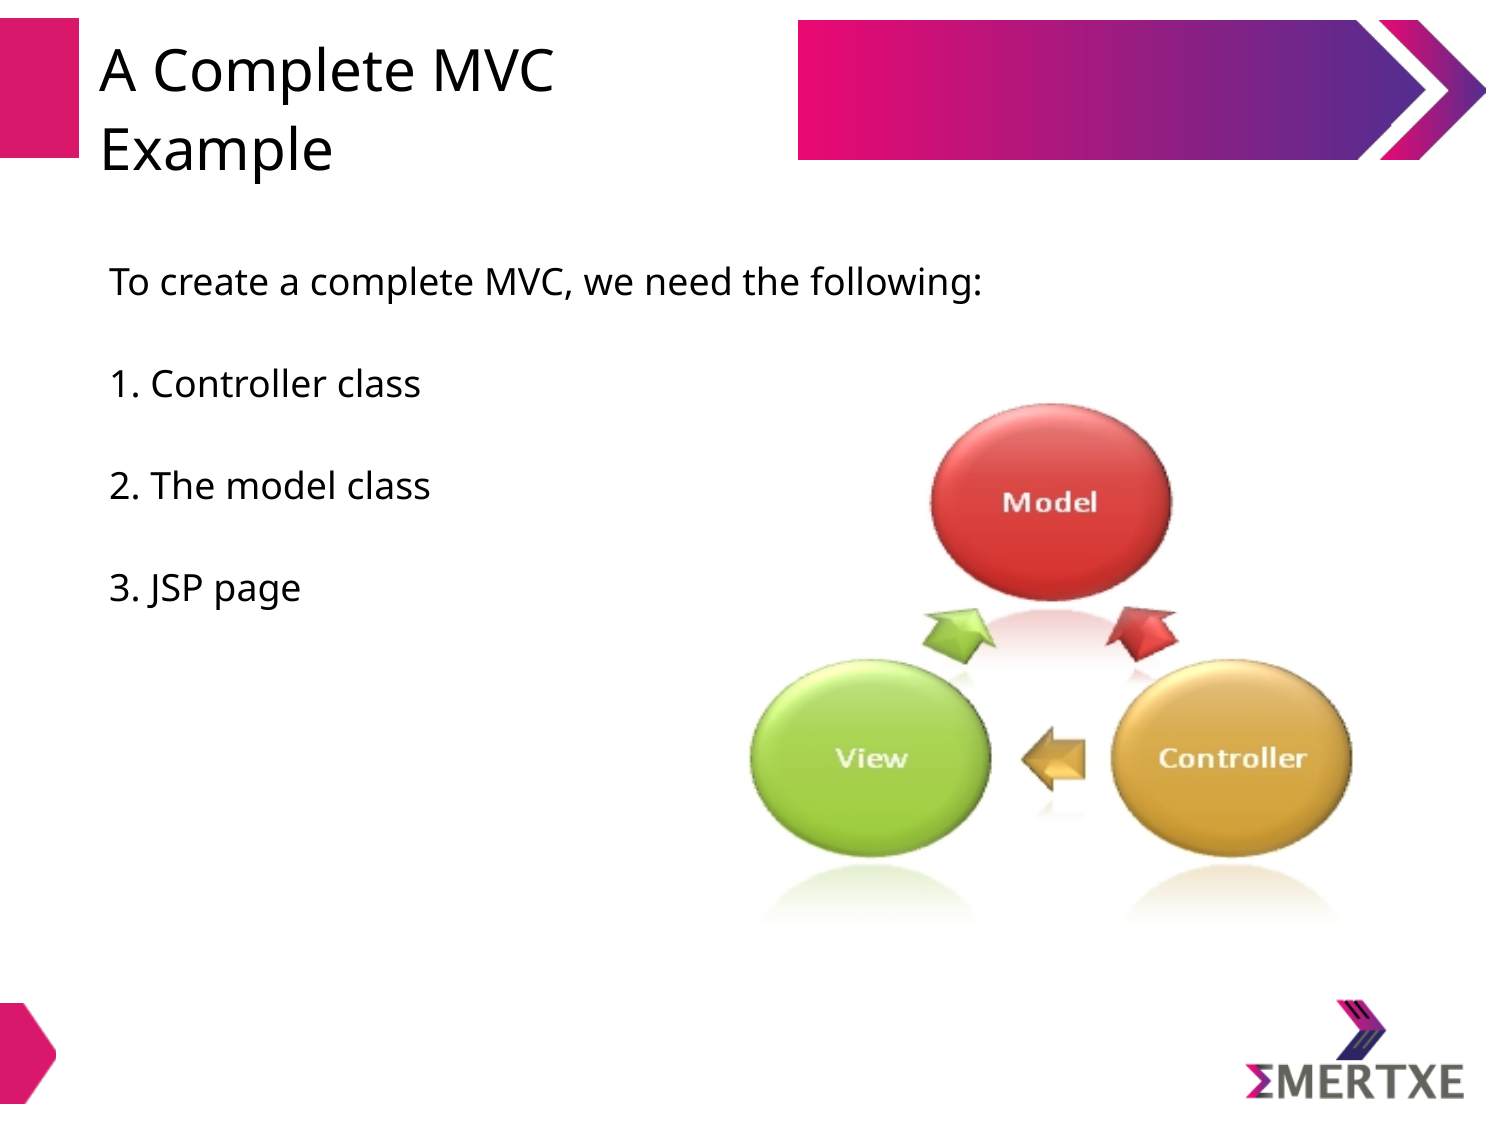

A Complete MVC Example
To create a complete MVC, we need the following:
1. Controller class
2. The model class
3. JSP page